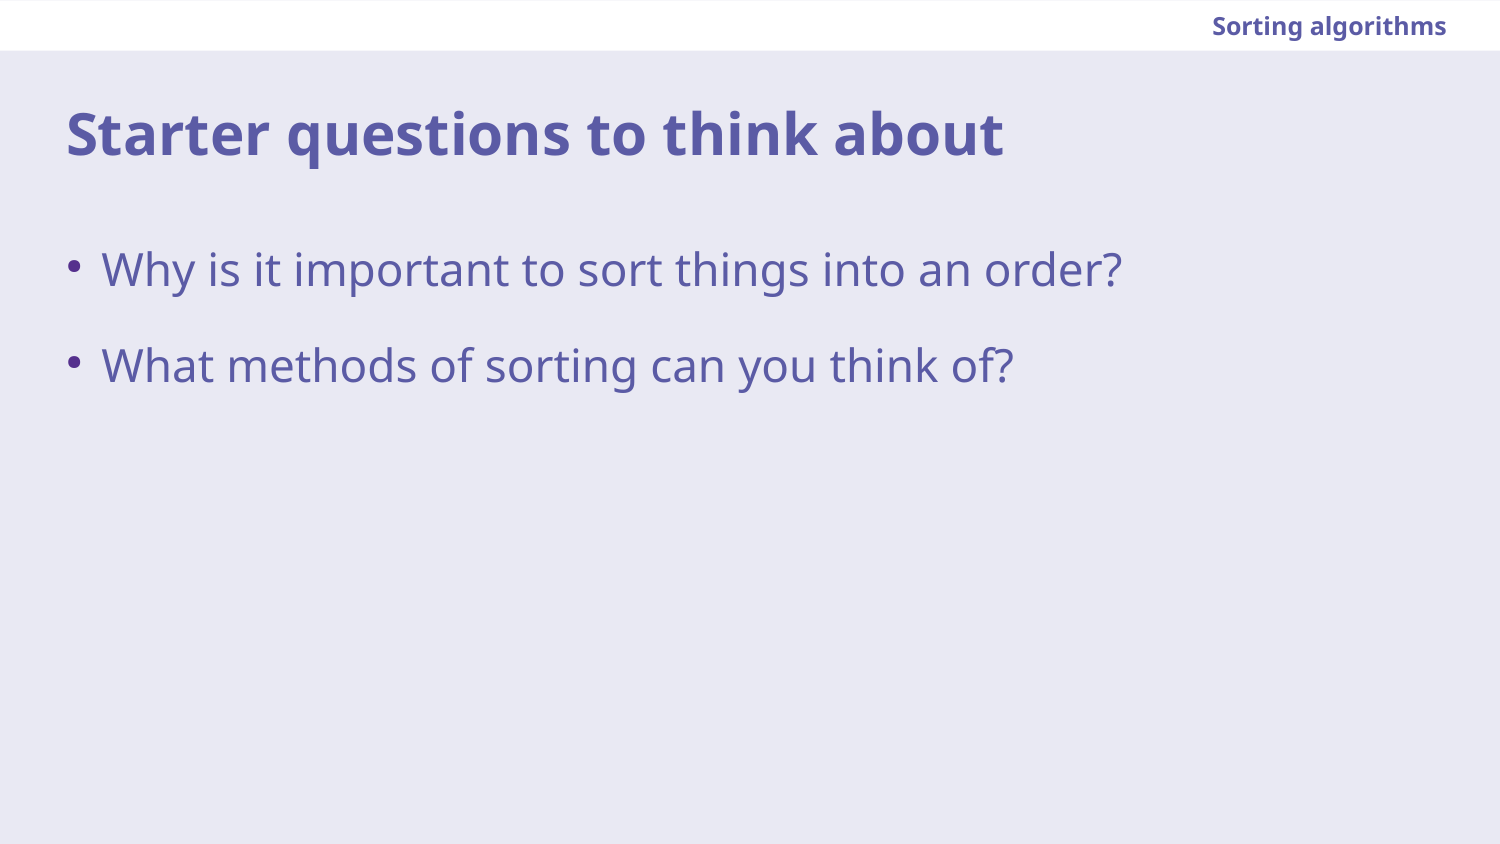

# Sorting algorithms
Starter questions to think about
Why is it important to sort things into an order?
What methods of sorting can you think of?